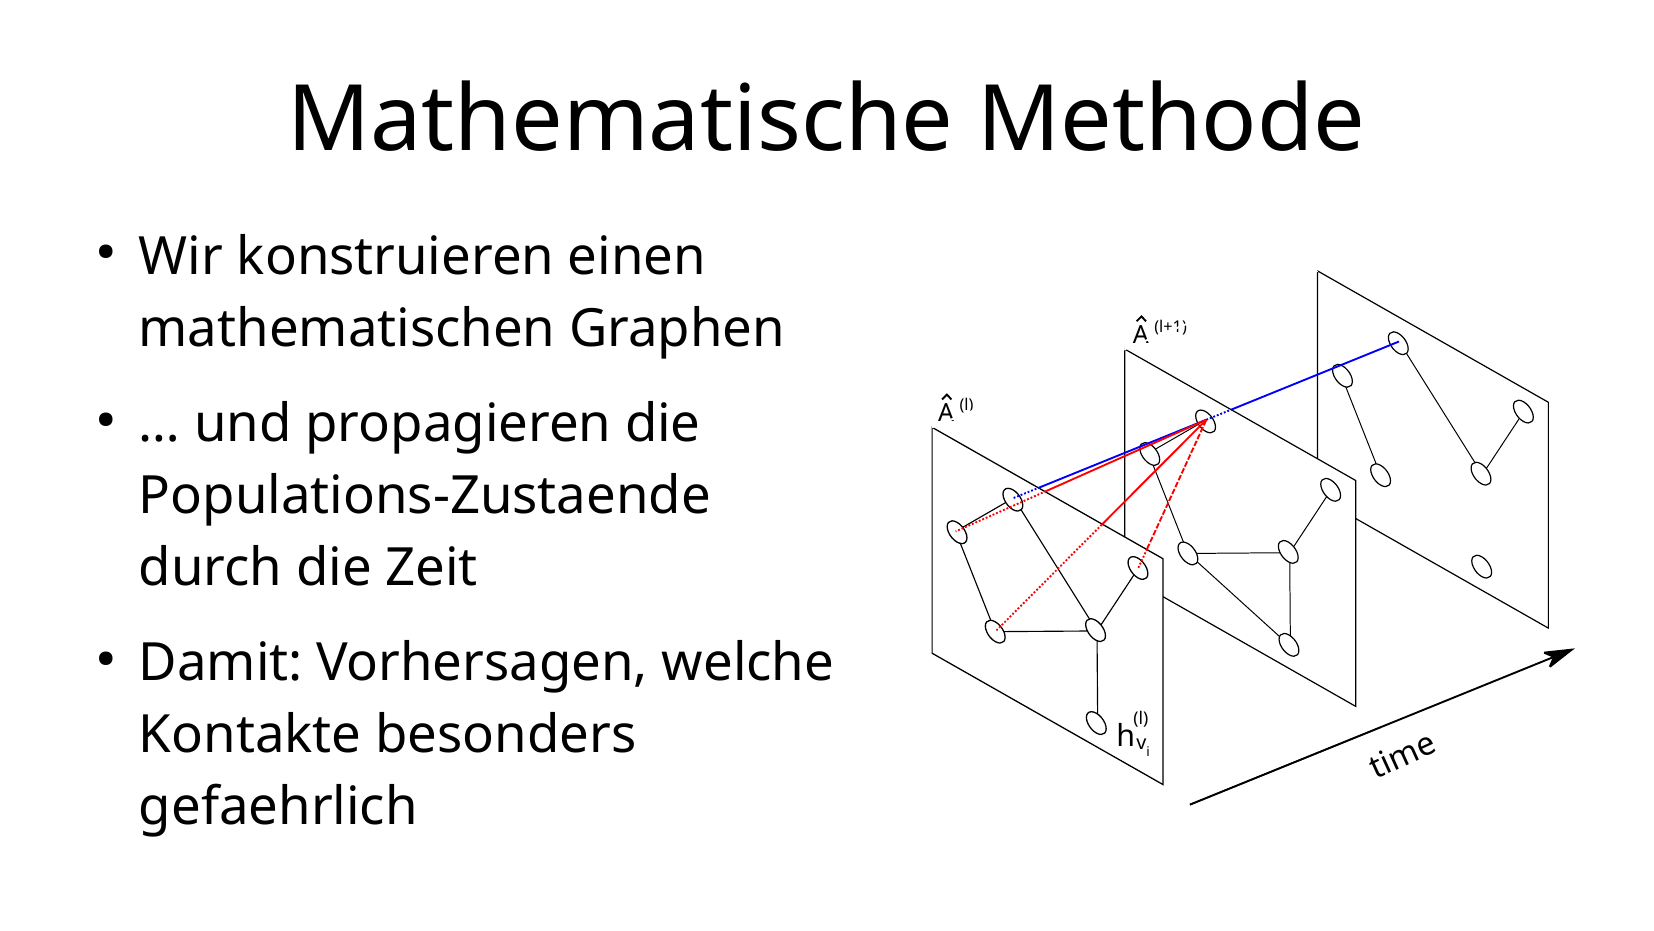

# Mathematische Methode
Wir konstruieren einen mathematischen Graphen
… und propagieren die Populations-Zustaende durch die Zeit
Damit: Vorhersagen, welche Kontakte besonders gefaehrlich